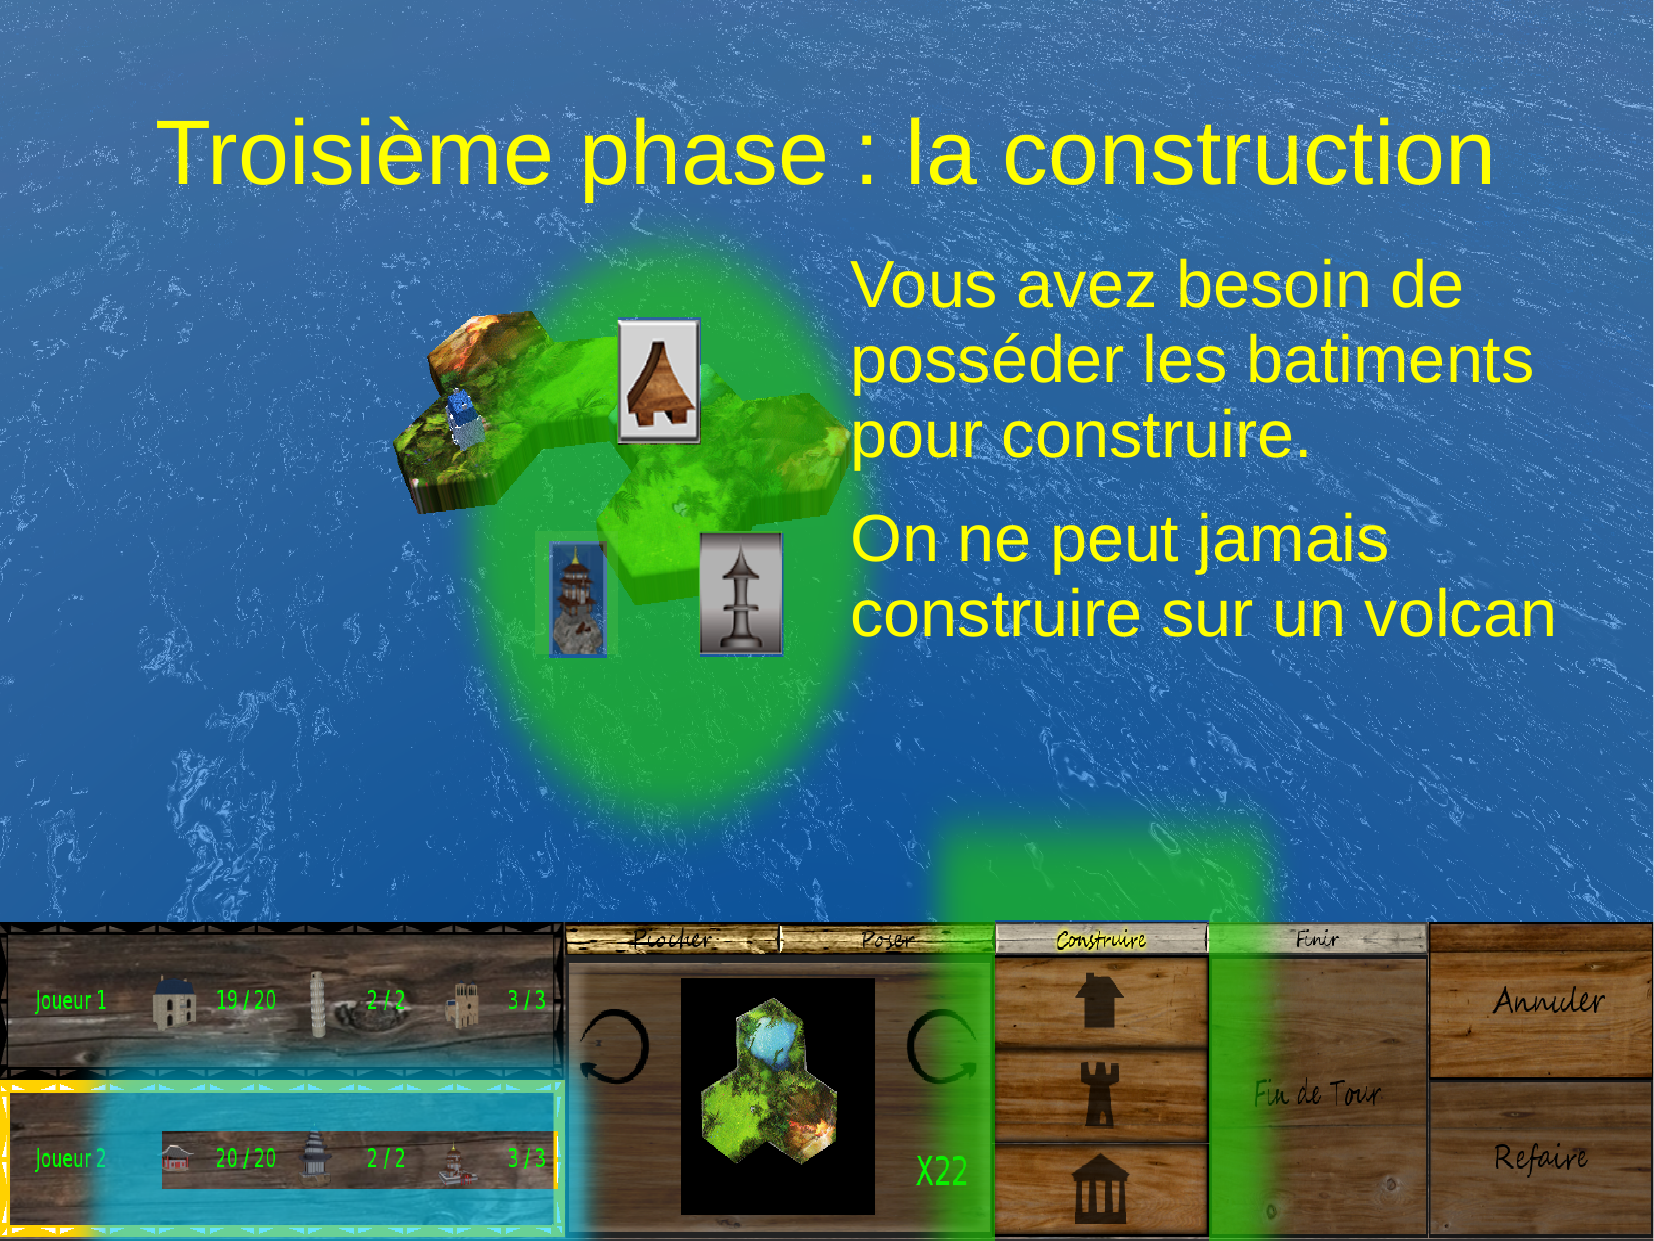

# Troisième phase : la construction
Vous avez besoin de posséder les batiments pour construire.
On ne peut jamais construire sur un volcan